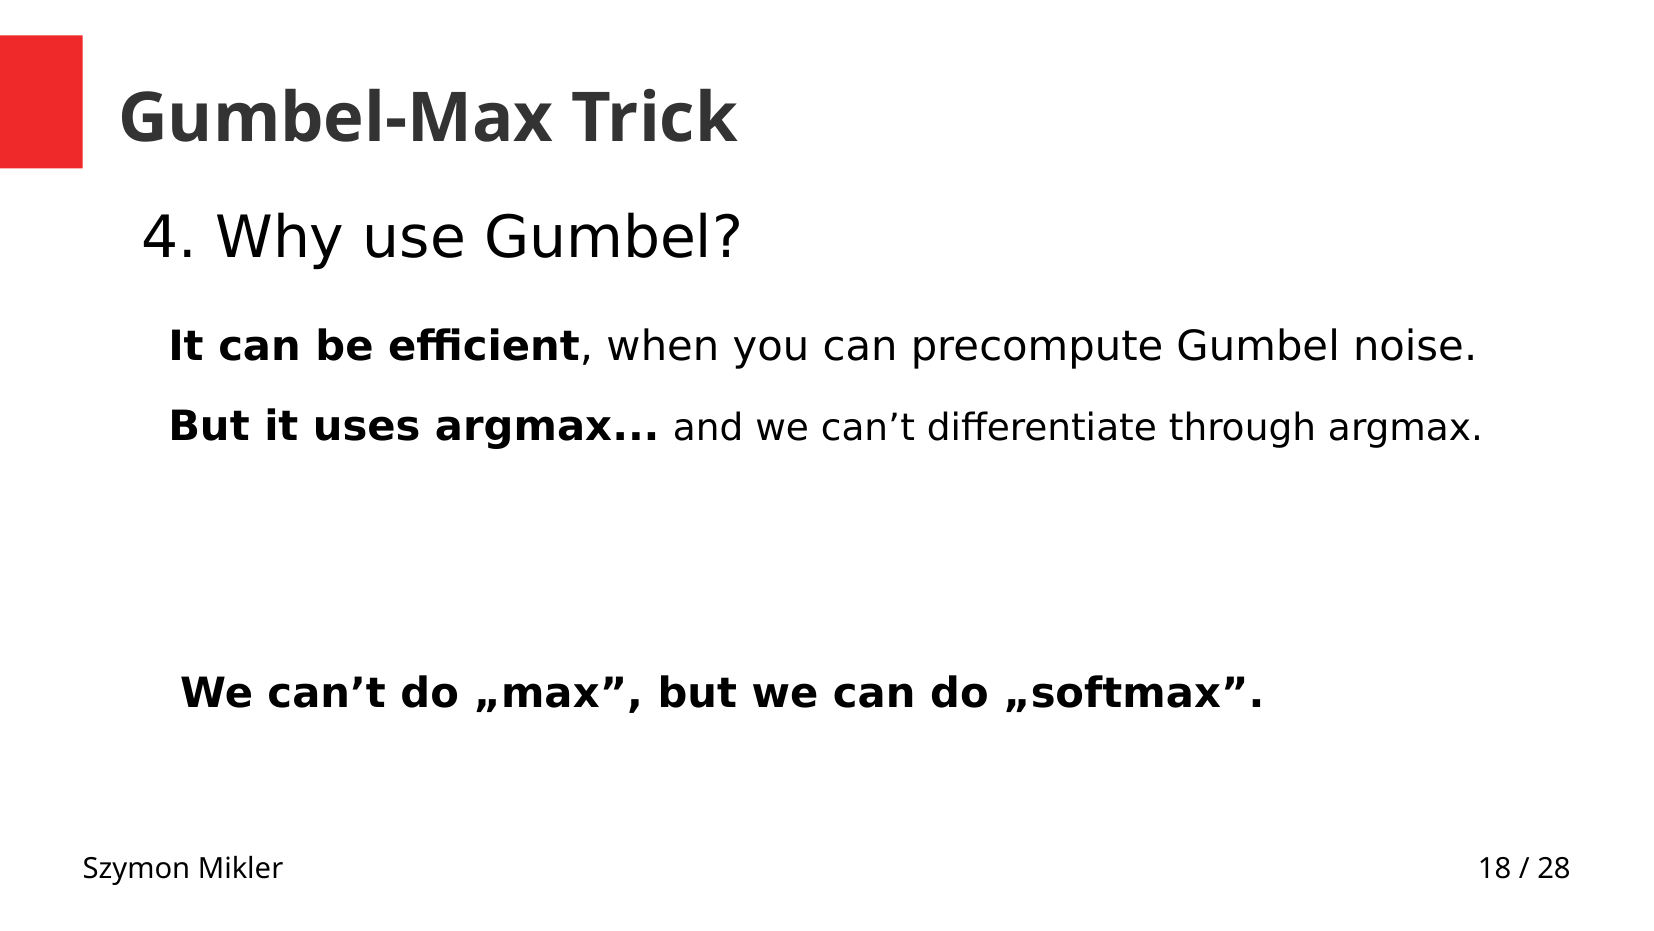

# Gumbel-Max Trick
4. Why use Gumbel?
It can be efficient, when you can precompute Gumbel noise.
But it uses argmax... and we can’t differentiate through argmax.
We can’t do „max”, but we can do „softmax”.
Szymon Mikler
18